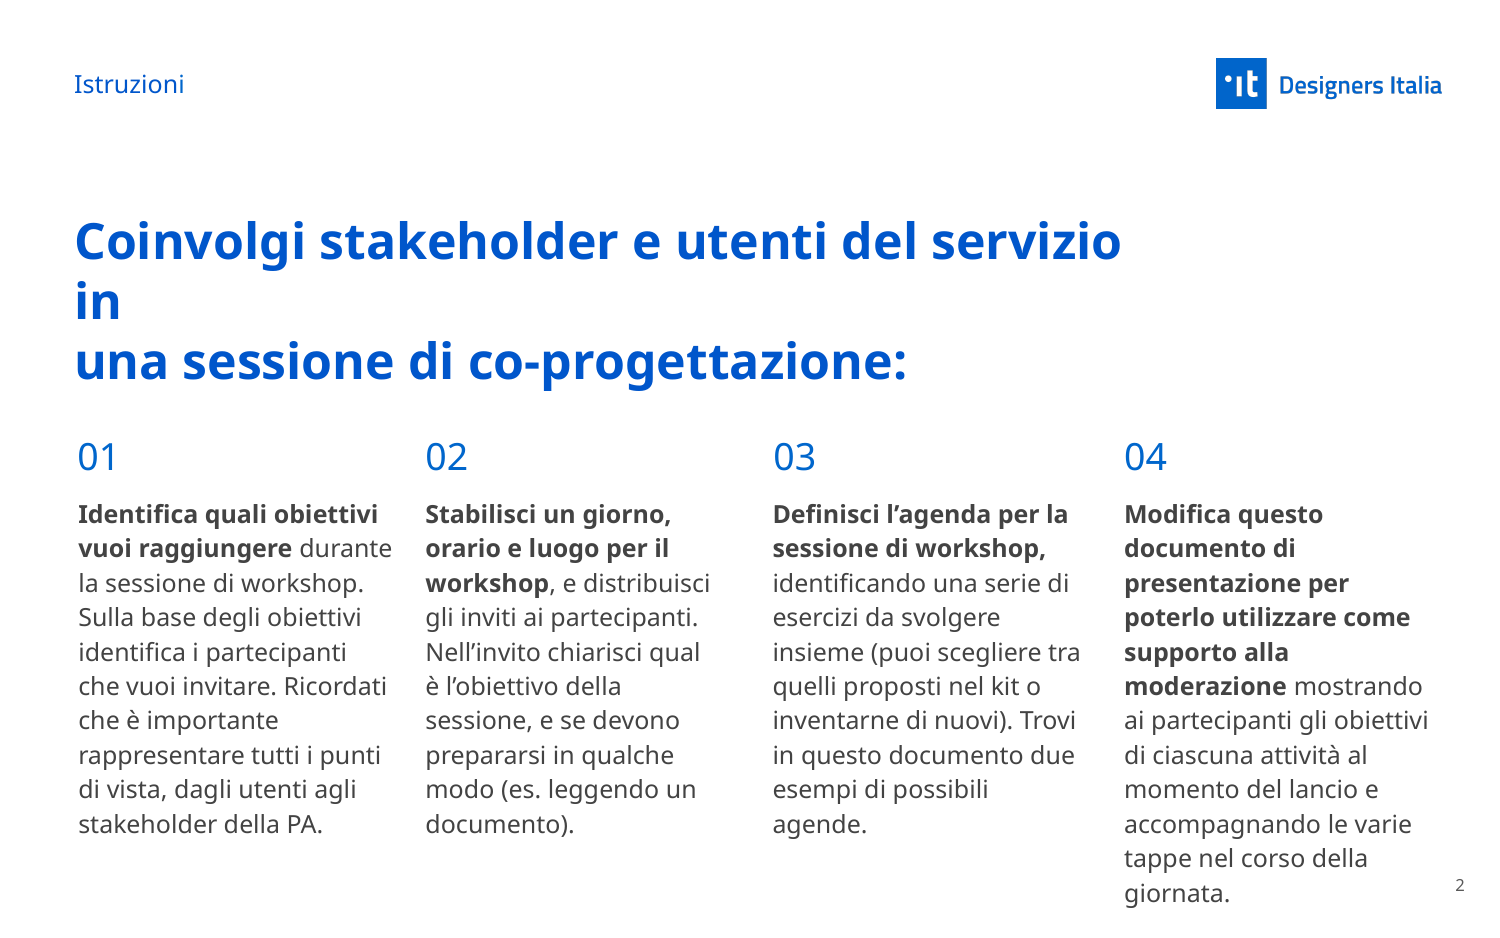

Istruzioni
Coinvolgi stakeholder e utenti del servizio in
una sessione di co-progettazione:
01
02
03
04
Identifica quali obiettivi vuoi raggiungere durante la sessione di workshop. Sulla base degli obiettivi identifica i partecipanti che vuoi invitare. Ricordati che è importante rappresentare tutti i punti di vista, dagli utenti agli stakeholder della PA.
Stabilisci un giorno, orario e luogo per il workshop, e distribuisci gli inviti ai partecipanti. Nell’invito chiarisci qual è l’obiettivo della sessione, e se devono prepararsi in qualche modo (es. leggendo un documento).
Definisci l’agenda per la sessione di workshop, identificando una serie di esercizi da svolgere insieme (puoi scegliere tra quelli proposti nel kit o inventarne di nuovi). Trovi in questo documento due esempi di possibili agende.
Modifica questo documento di presentazione per poterlo utilizzare come supporto alla moderazione mostrando ai partecipanti gli obiettivi di ciascuna attività al momento del lancio e accompagnando le varie tappe nel corso della giornata.